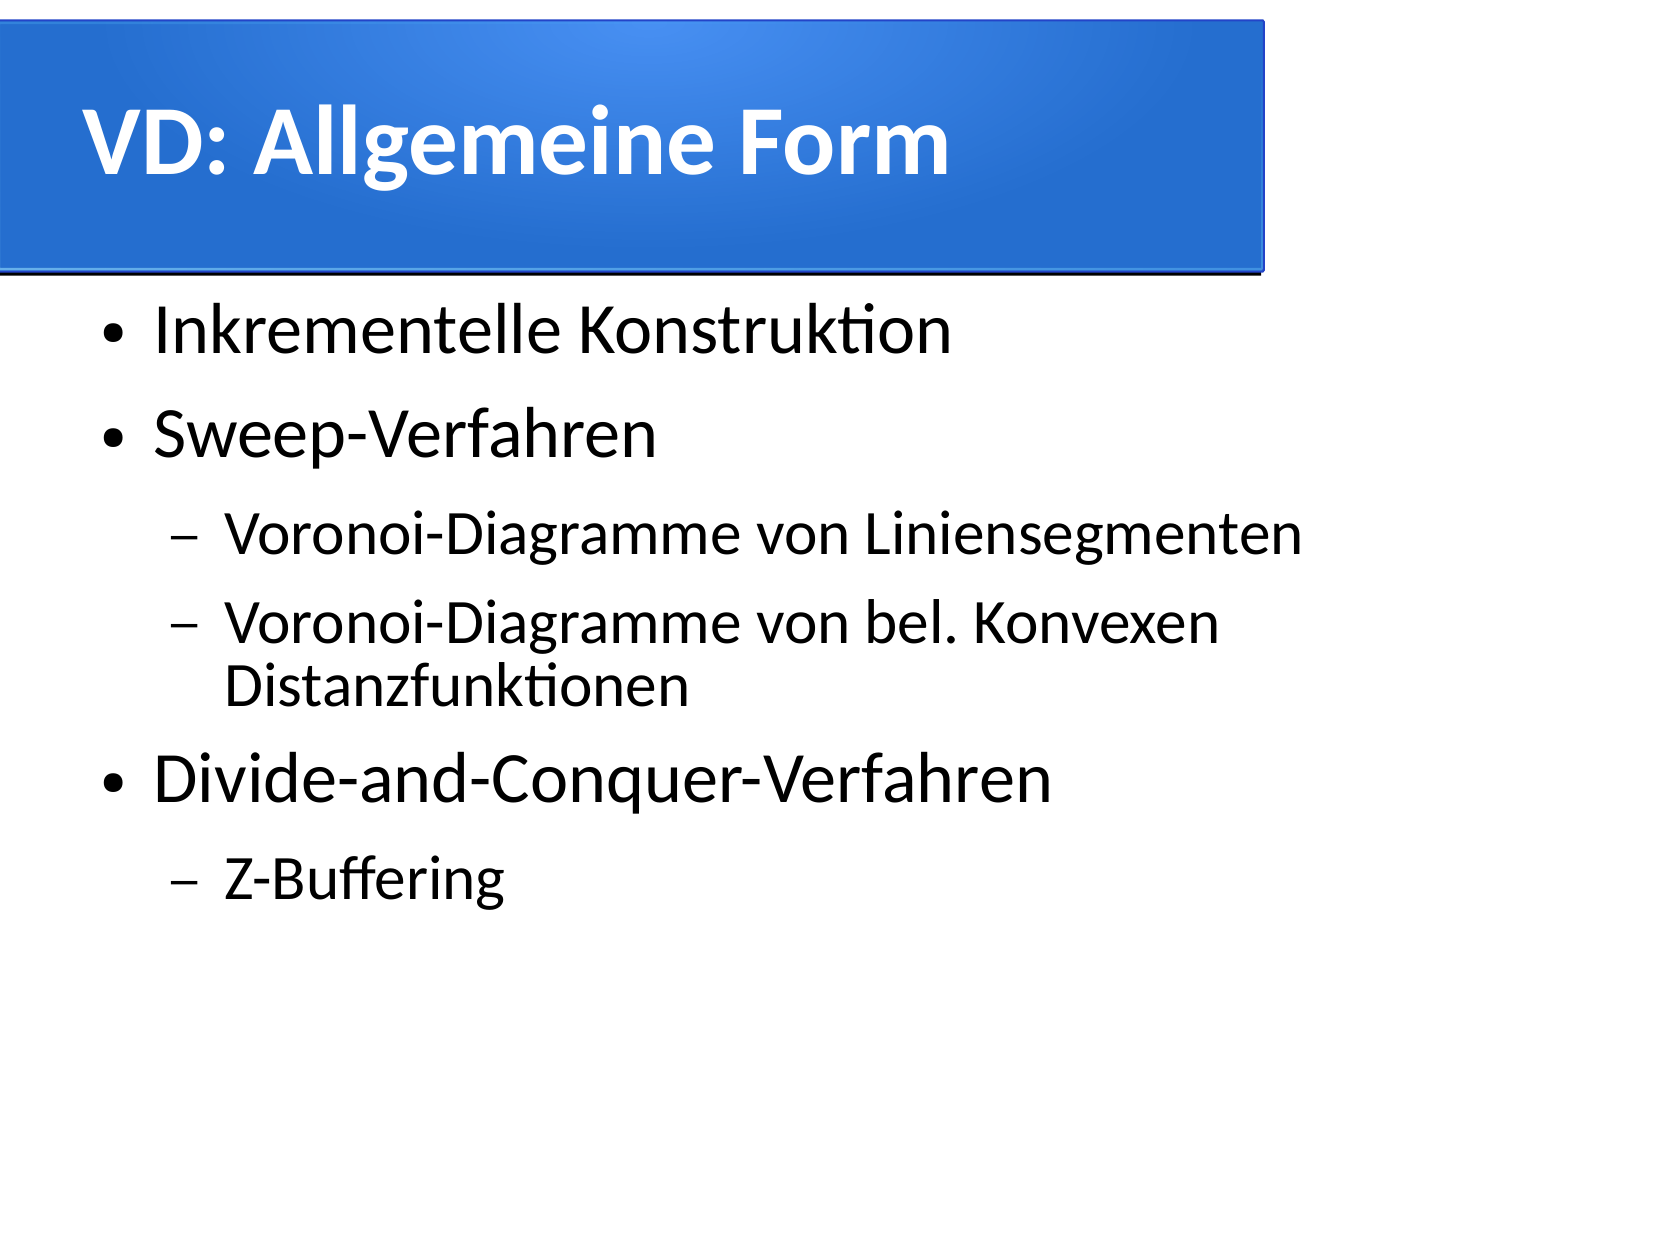

# VD: Allgemeine Form
Inkrementelle Konstruktion
Sweep-Verfahren
Voronoi-Diagramme von Liniensegmenten
Voronoi-Diagramme von bel. Konvexen Distanzfunktionen
Divide-and-Conquer-Verfahren
Z-Buffering